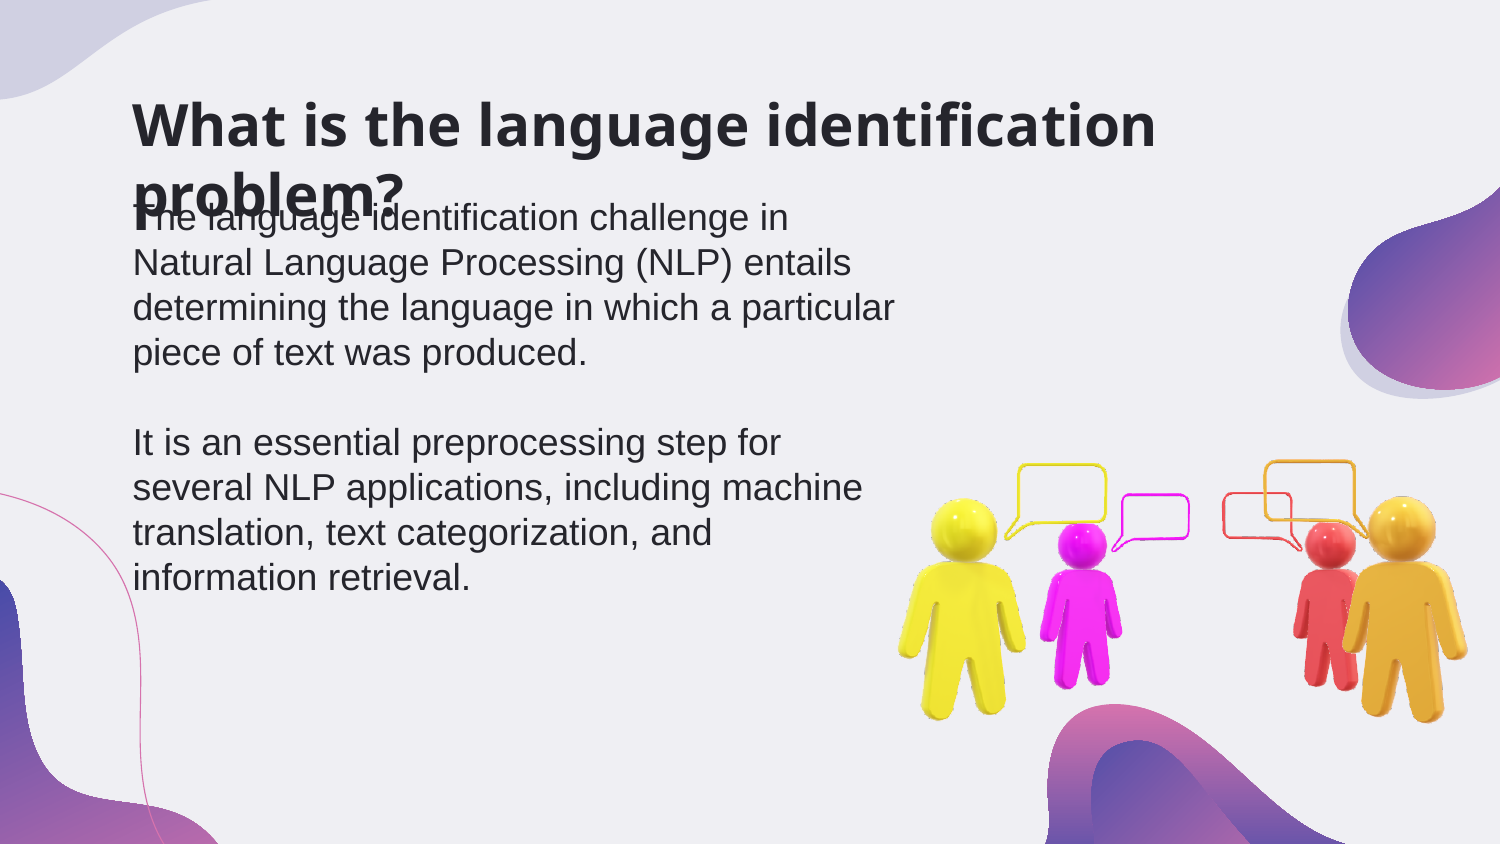

# What is the language identification problem?
The language identification challenge in Natural Language Processing (NLP) entails determining the language in which a particular piece of text was produced.
It is an essential preprocessing step for several NLP applications, including machine translation, text categorization, and information retrieval.